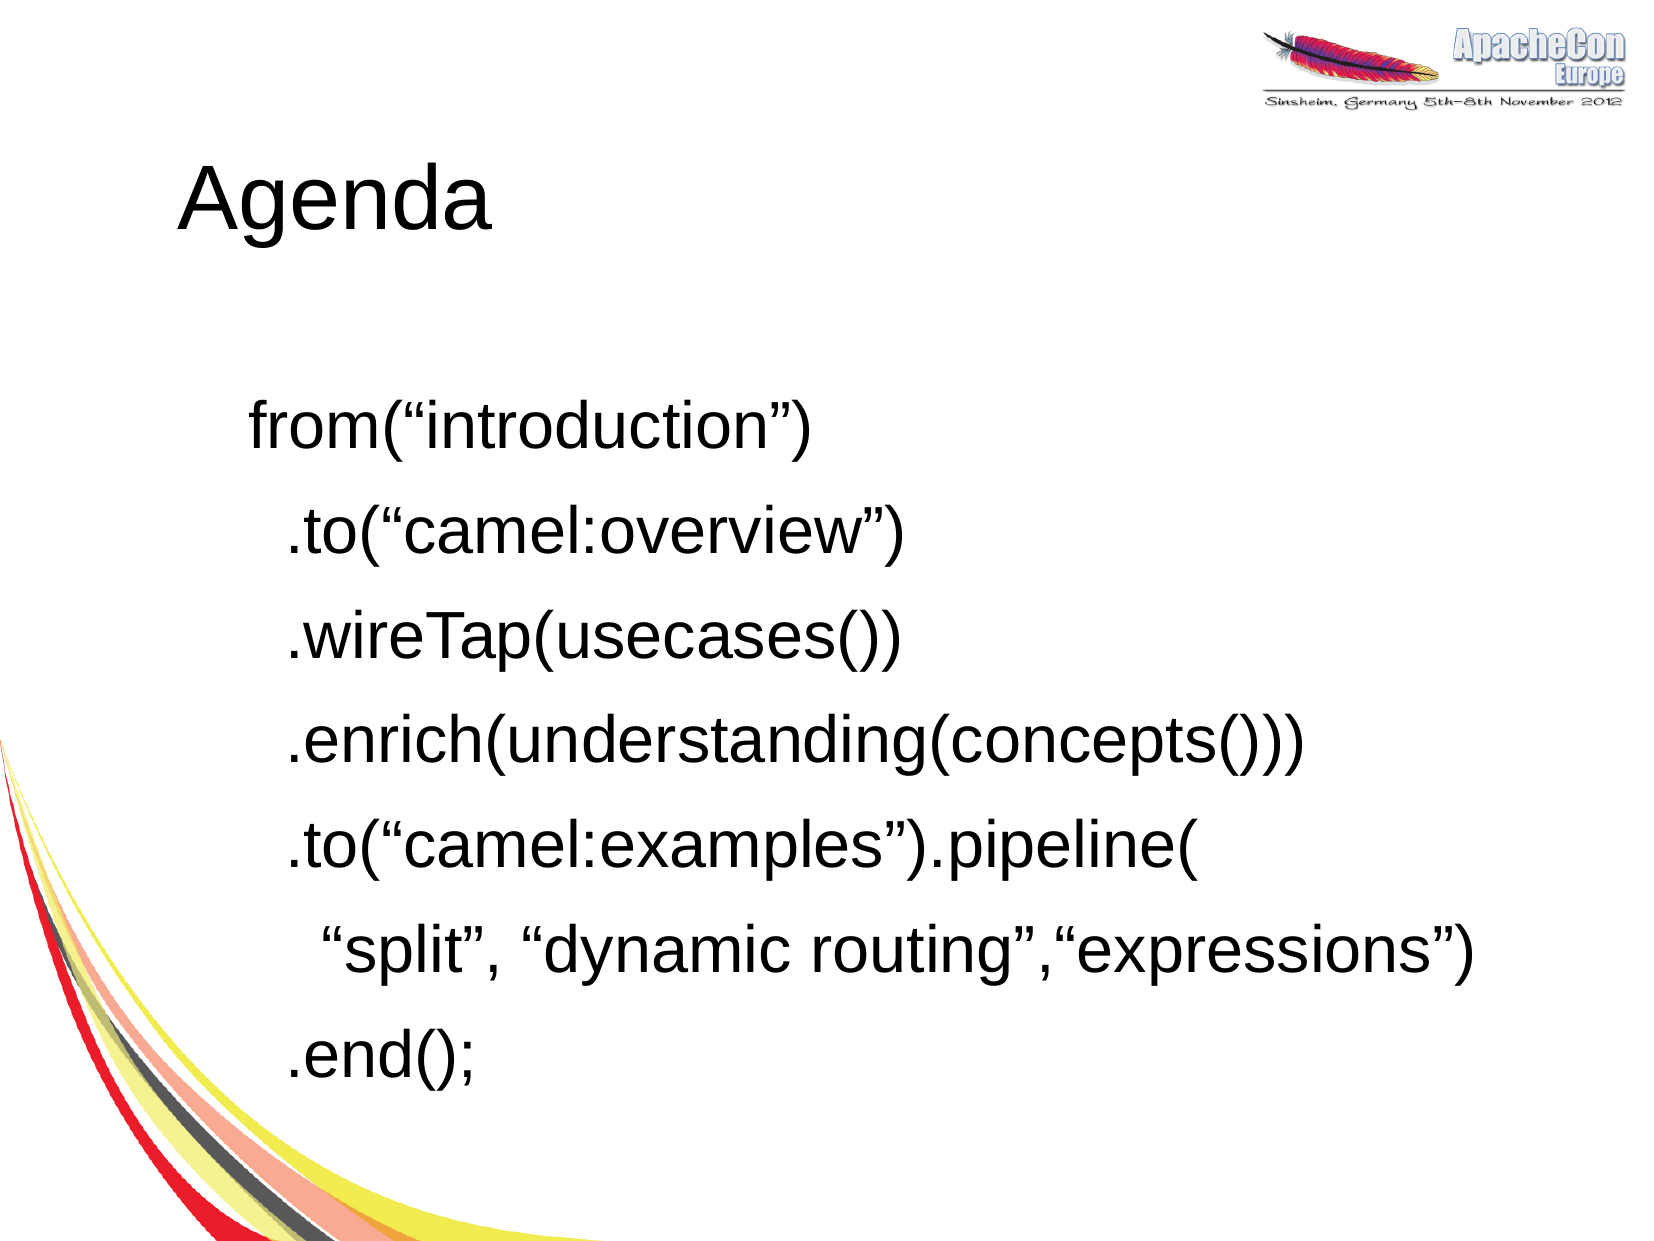

# Agenda
from(“introduction”)
 .to(“camel:overview”)
 .wireTap(usecases())
 .enrich(understanding(concepts()))
 .to(“camel:examples”).pipeline(
 “split”, “dynamic routing”,“expressions”)
 .end();